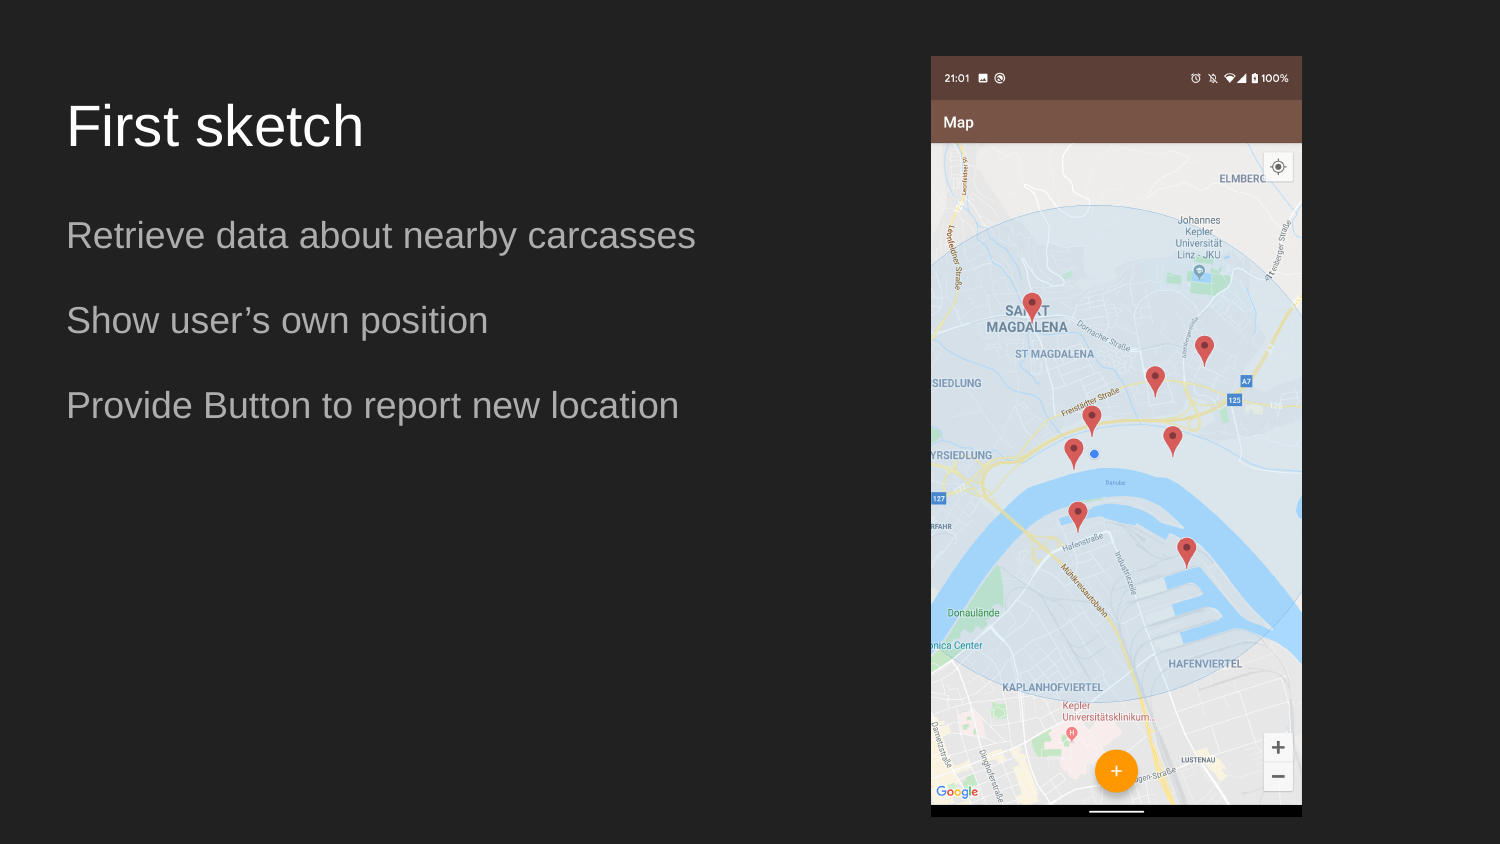

# First sketch
Retrieve data about nearby carcasses
Show user’s own position
Provide Button to report new location